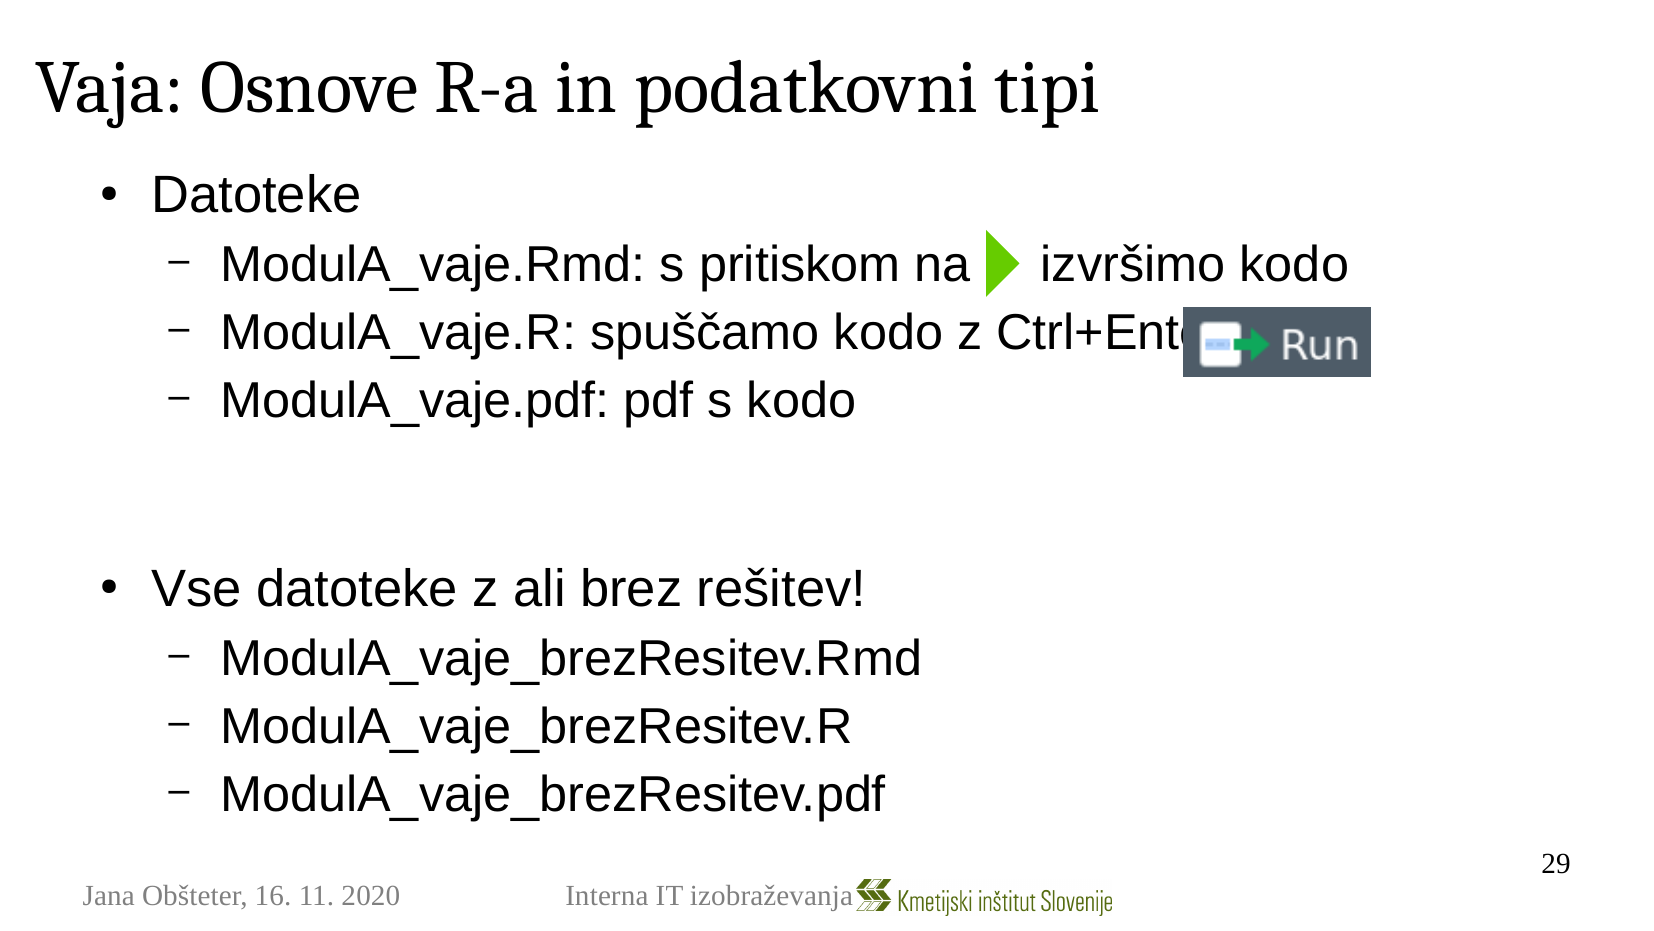

# Vaja: Osnove R-a in podatkovni tipi
Datoteke
ModulA_vaje.Rmd: s pritiskom na izvršimo kodo
ModulA_vaje.R: spuščamo kodo z Ctrl+Enter ali
ModulA_vaje.pdf: pdf s kodo
Vse datoteke z ali brez rešitev!
ModulA_vaje_brezResitev.Rmd
ModulA_vaje_brezResitev.R
ModulA_vaje_brezResitev.pdf
29